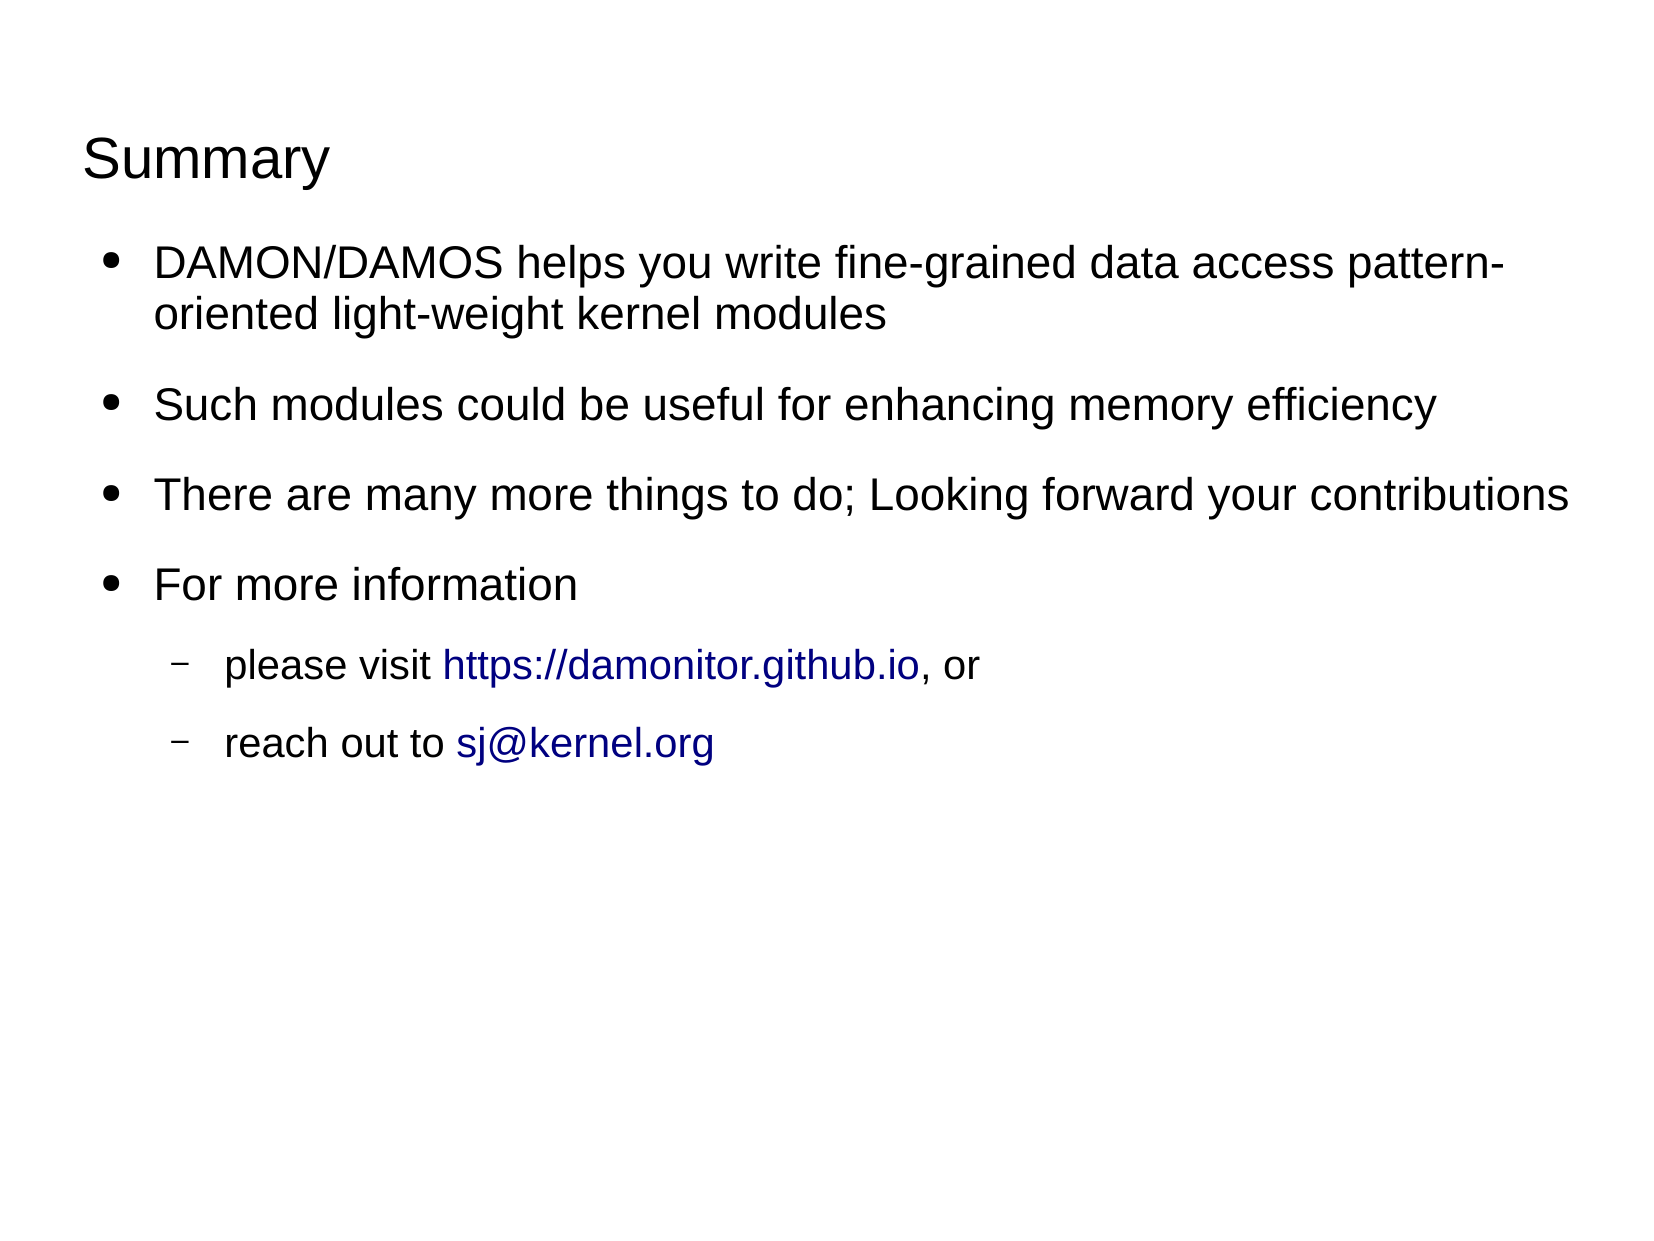

# Summary
DAMON/DAMOS helps you write fine-grained data access pattern-oriented light-weight kernel modules
Such modules could be useful for enhancing memory efficiency
There are many more things to do; Looking forward your contributions
For more information
please visit https://damonitor.github.io, or
reach out to sj@kernel.org